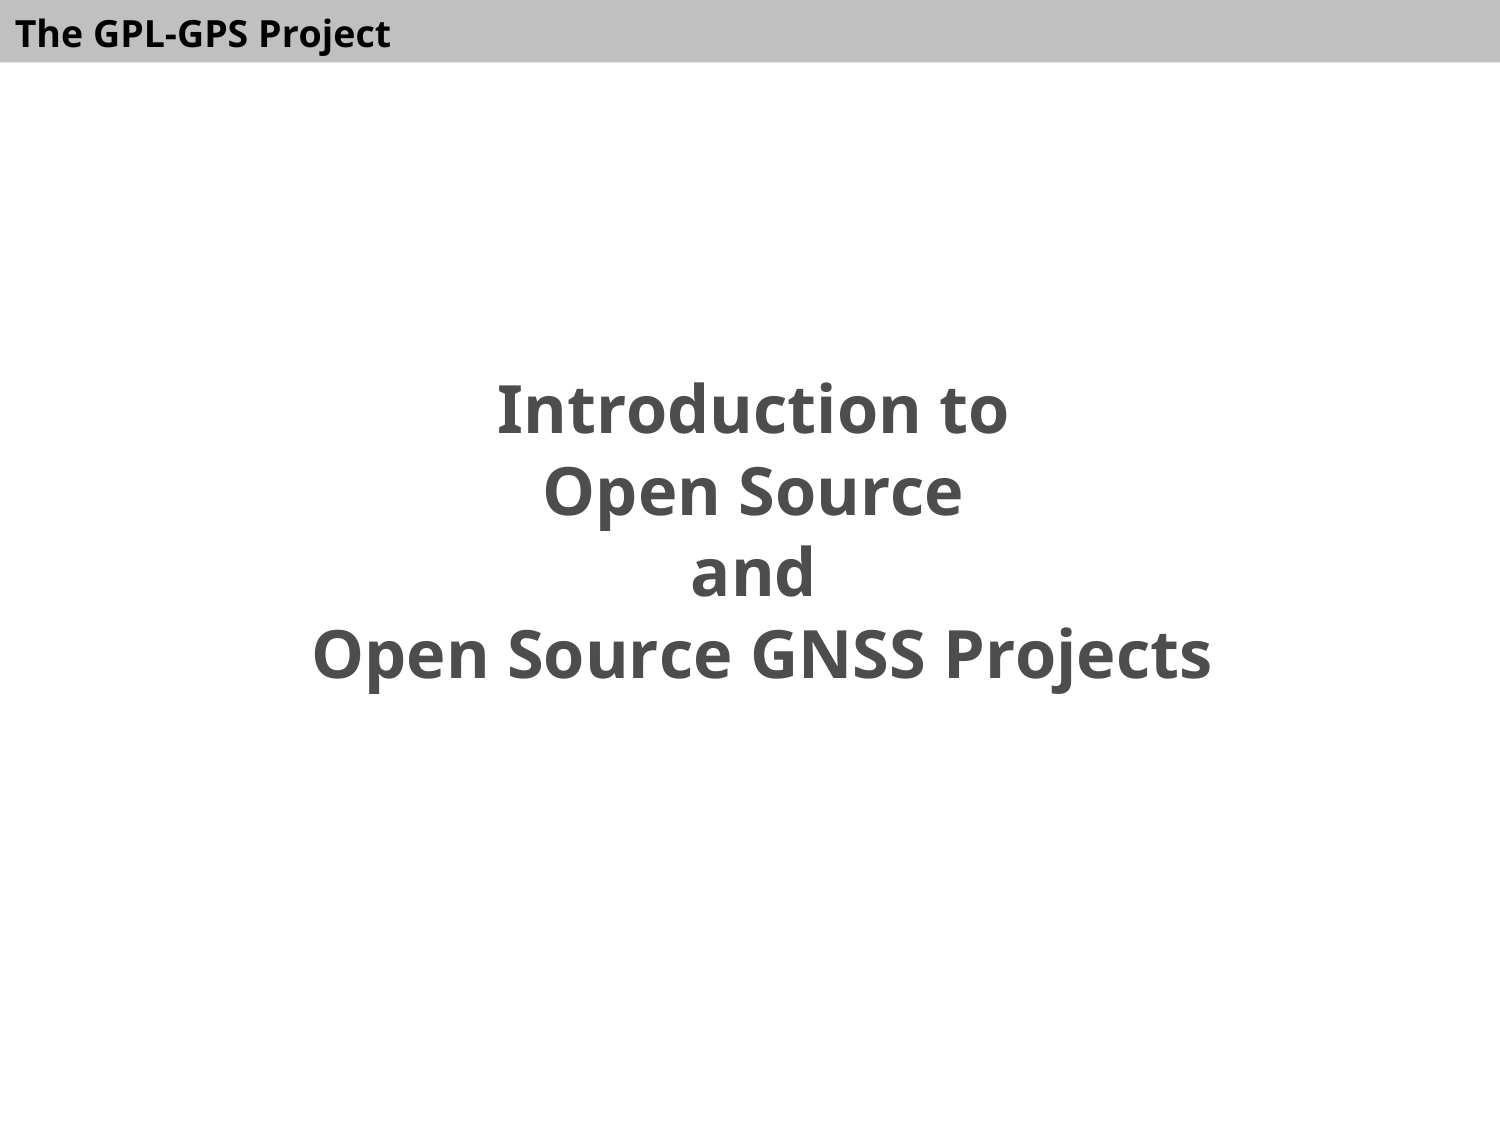

# Introduction to Open Source and Open Source GNSS Projects